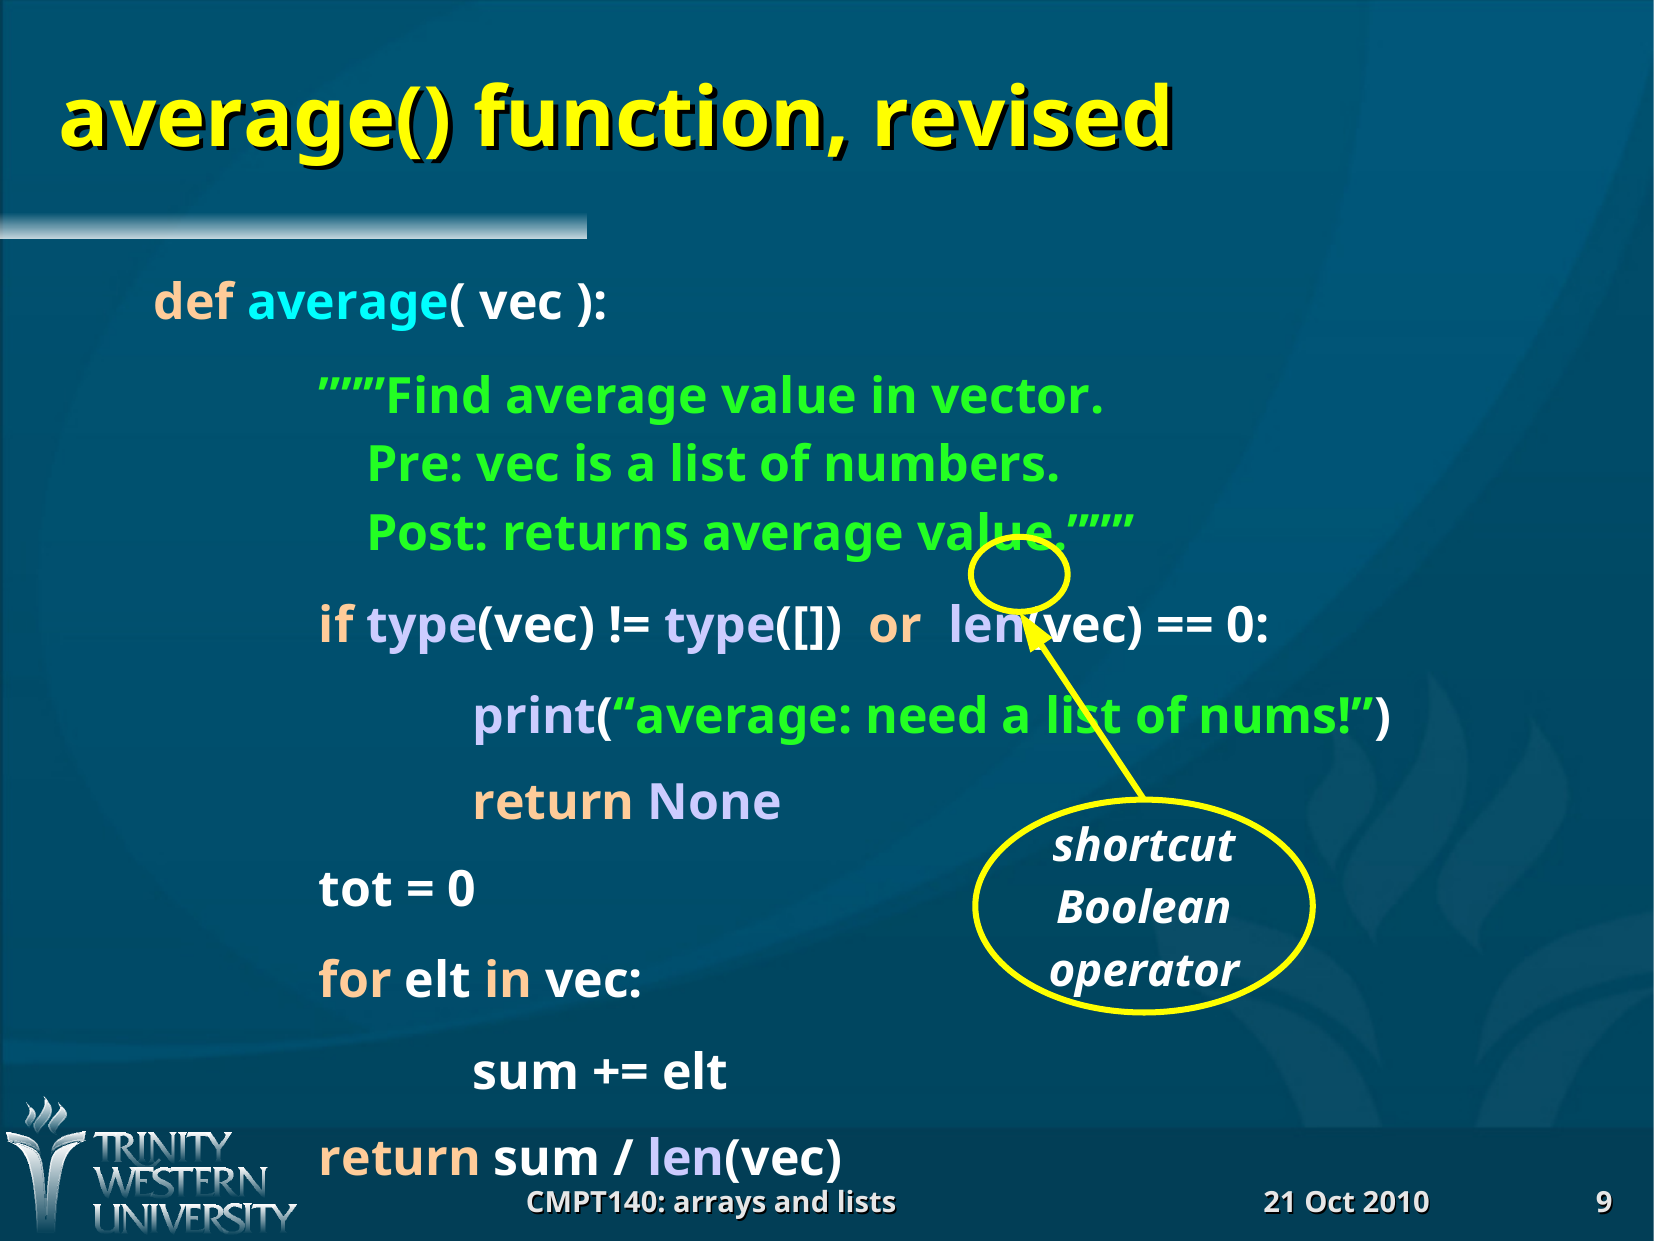

# average() function, revised
def average( vec ):
”””Find average value in vector.
Pre: vec is a list of numbers.
Post: returns average value.”””
if type(vec) != type([]) or len(vec) == 0:
print(“average: need a list of nums!”)
return None
tot = 0
for elt in vec:
sum += elt
return sum / len(vec)
shortcut
Boolean
operator
CMPT140: arrays and lists
21 Oct 2010
9